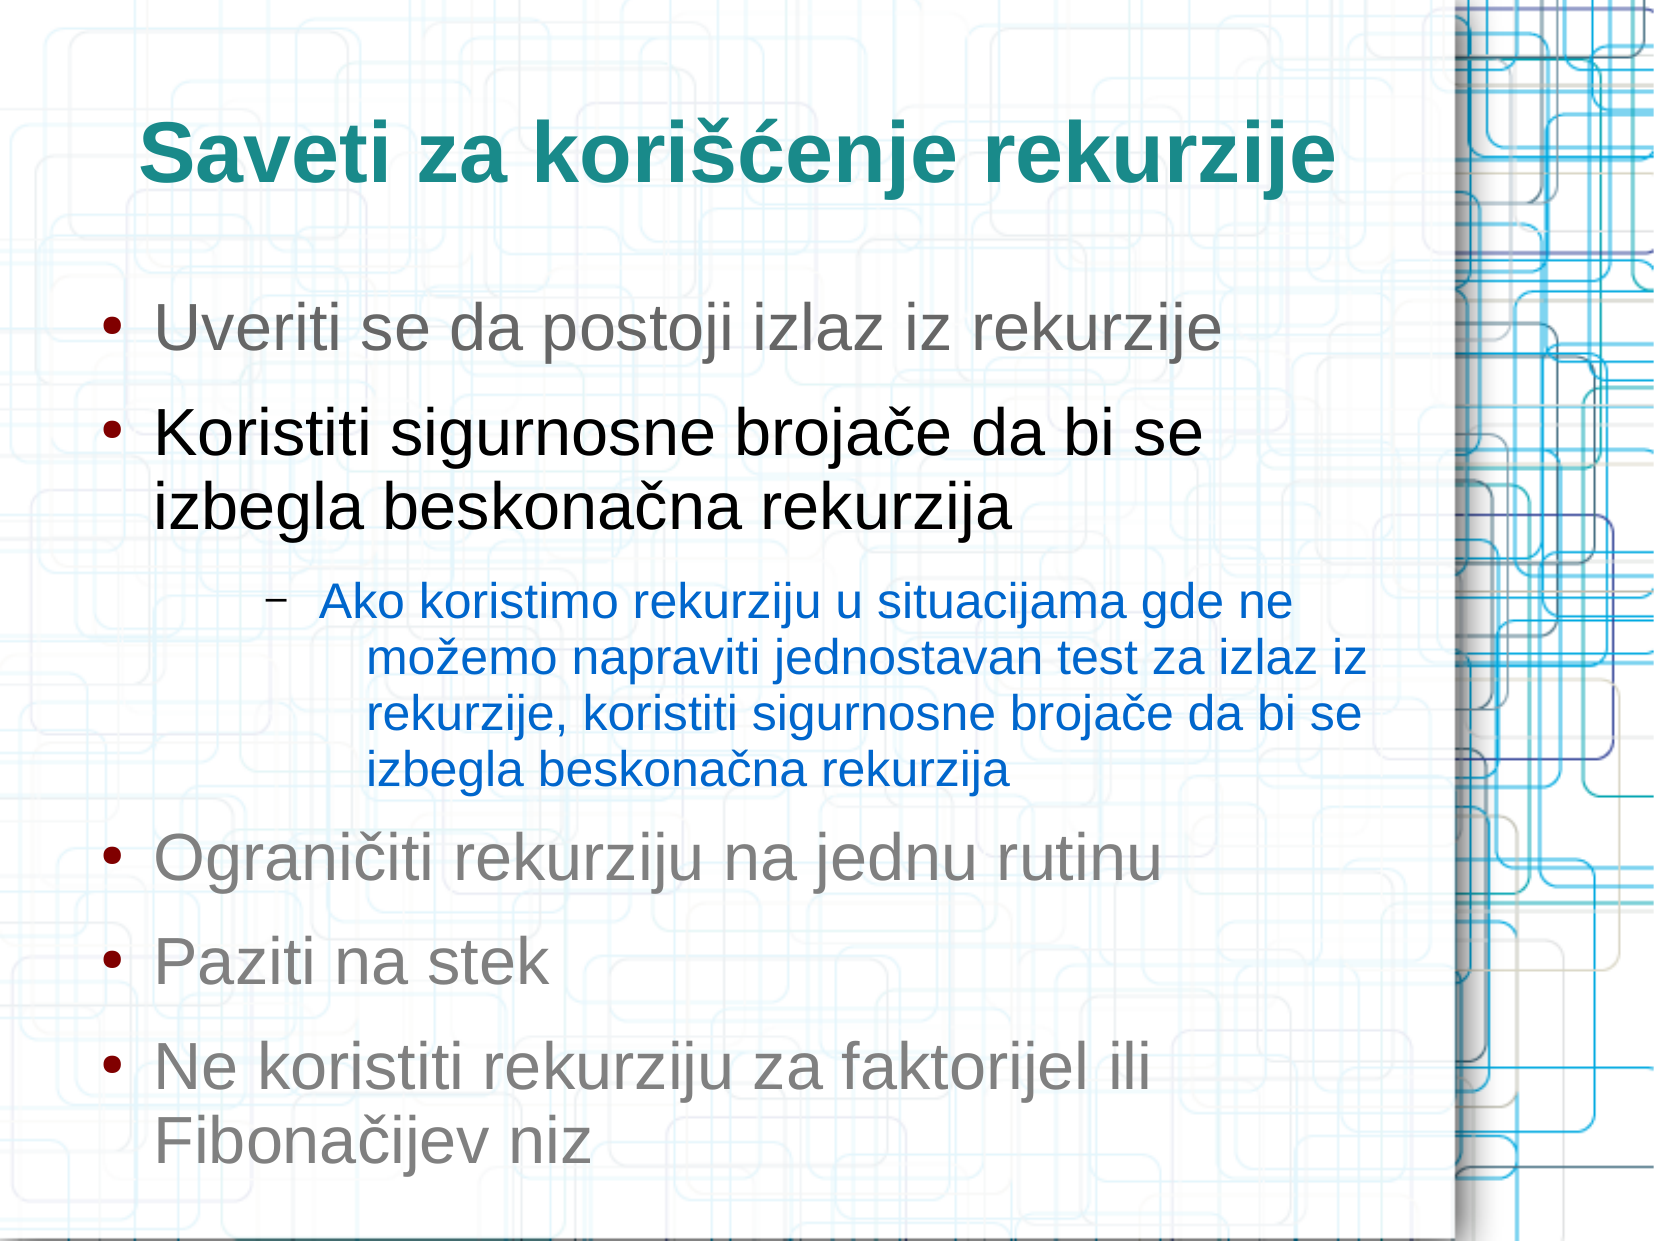

# Saveti za korišćenje rekurzije
Uveriti se da postoji izlaz iz rekurzije
Koristiti sigurnosne brojače da bi se izbegla beskonačna rekurzija
Ako koristimo rekurziju u situacijama gde ne možemo napraviti jednostavan test za izlaz iz rekurzije, koristiti sigurnosne brojače da bi se izbegla beskonačna rekurzija
Ograničiti rekurziju na jednu rutinu
Paziti na stek
Ne koristiti rekurziju za faktorijel ili Fibonačijev niz